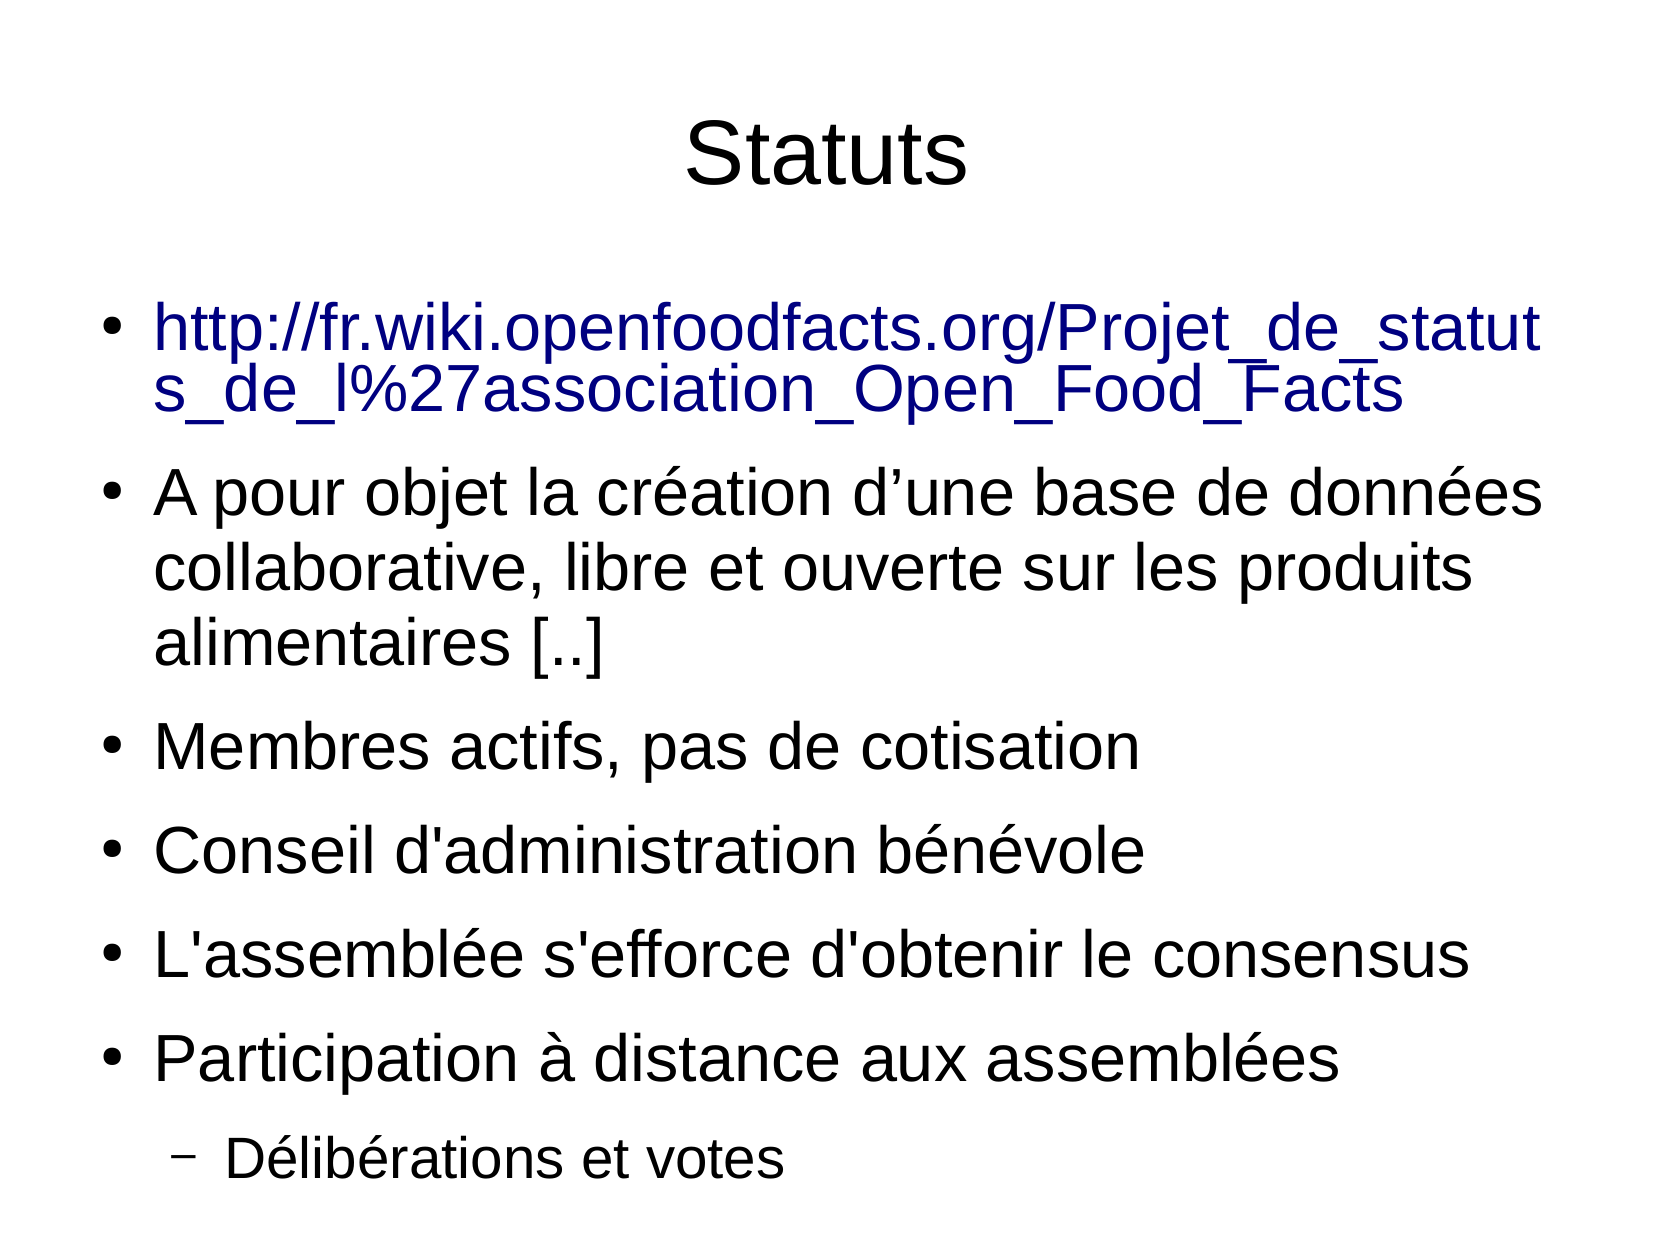

# Statuts
http://fr.wiki.openfoodfacts.org/Projet_de_statuts_de_l%27association_Open_Food_Facts
A pour objet la création d’une base de données collaborative, libre et ouverte sur les produits alimentaires [..]
Membres actifs, pas de cotisation
Conseil d'administration bénévole
L'assemblée s'efforce d'obtenir le consensus
Participation à distance aux assemblées
Délibérations et votes